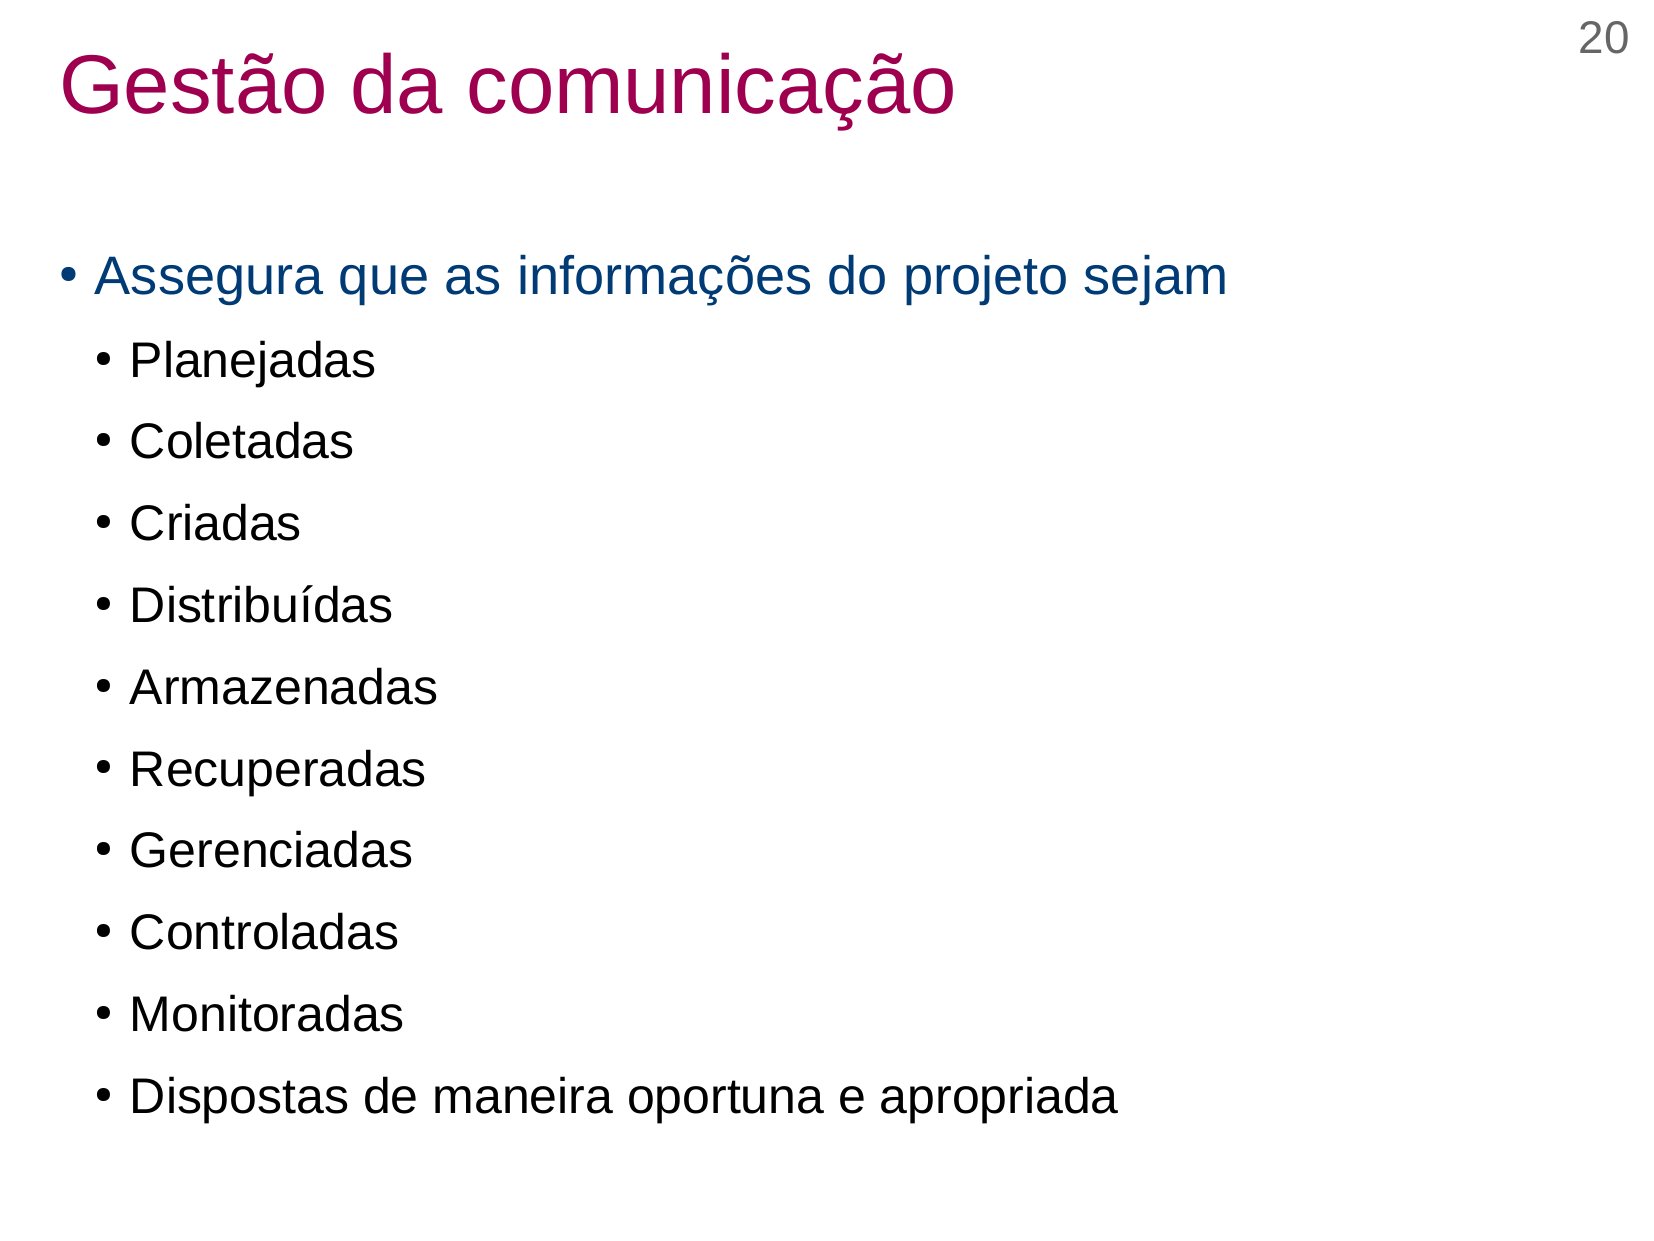

20
# Gestão da comunicação
Assegura que as informações do projeto sejam
Planejadas
Coletadas
Criadas
Distribuídas
Armazenadas
Recuperadas
Gerenciadas
Controladas
Monitoradas
Dispostas de maneira oportuna e apropriada